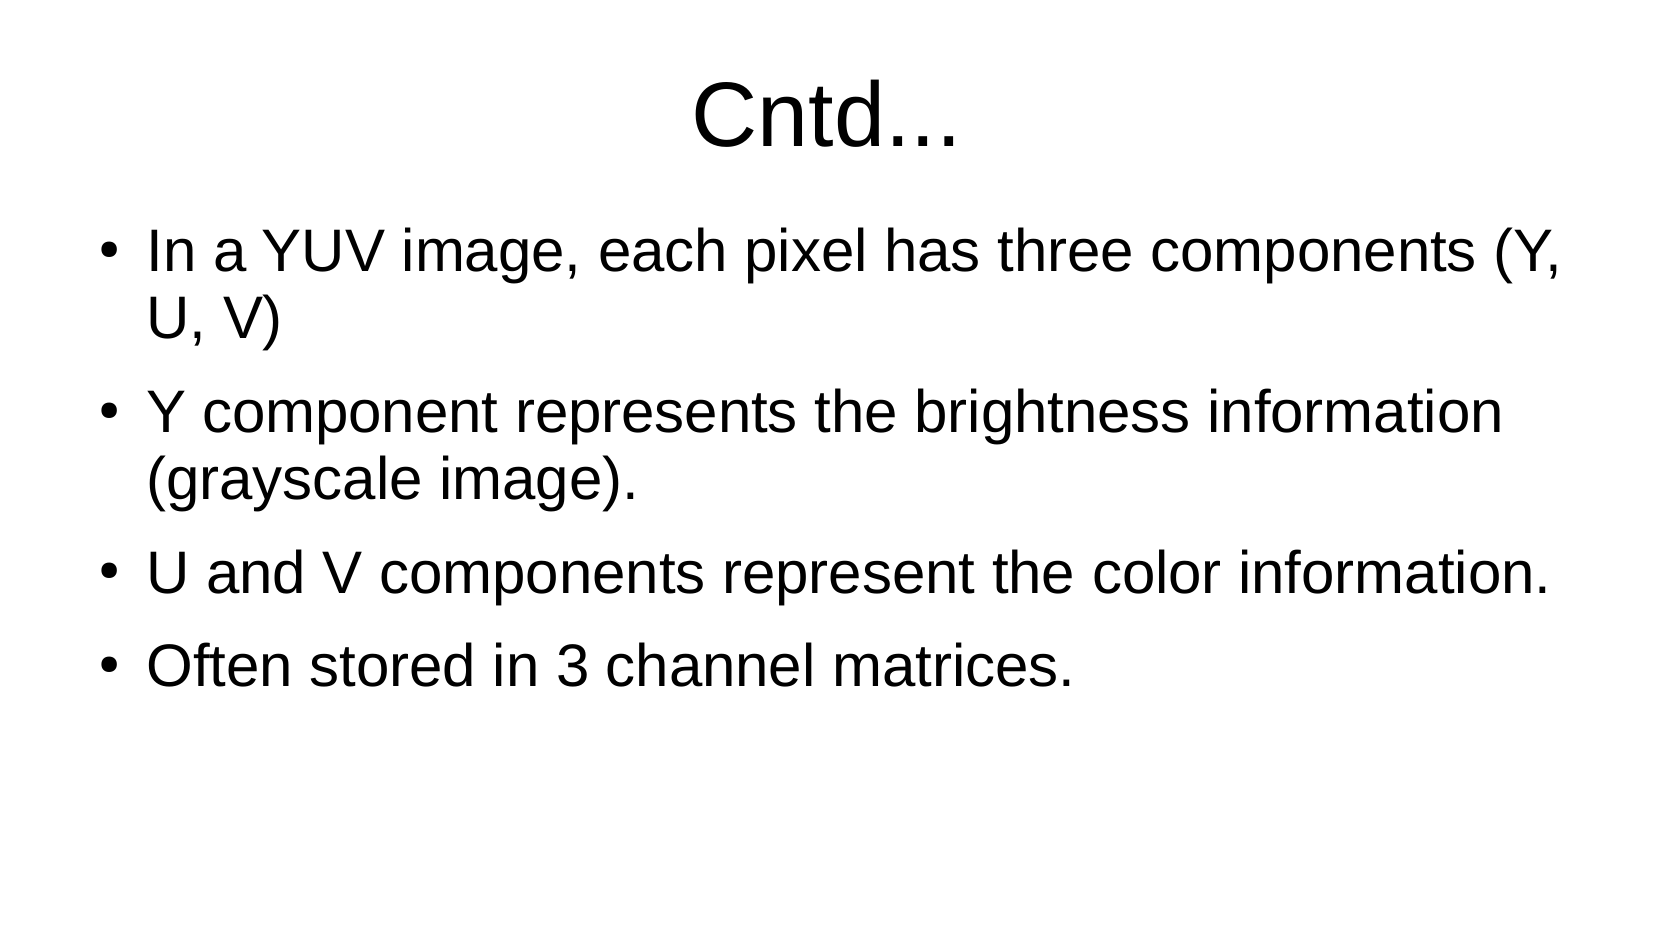

# Cntd...
In a YUV image, each pixel has three components (Y, U, V)
Y component represents the brightness information (grayscale image).
U and V components represent the color information.
Often stored in 3 channel matrices.